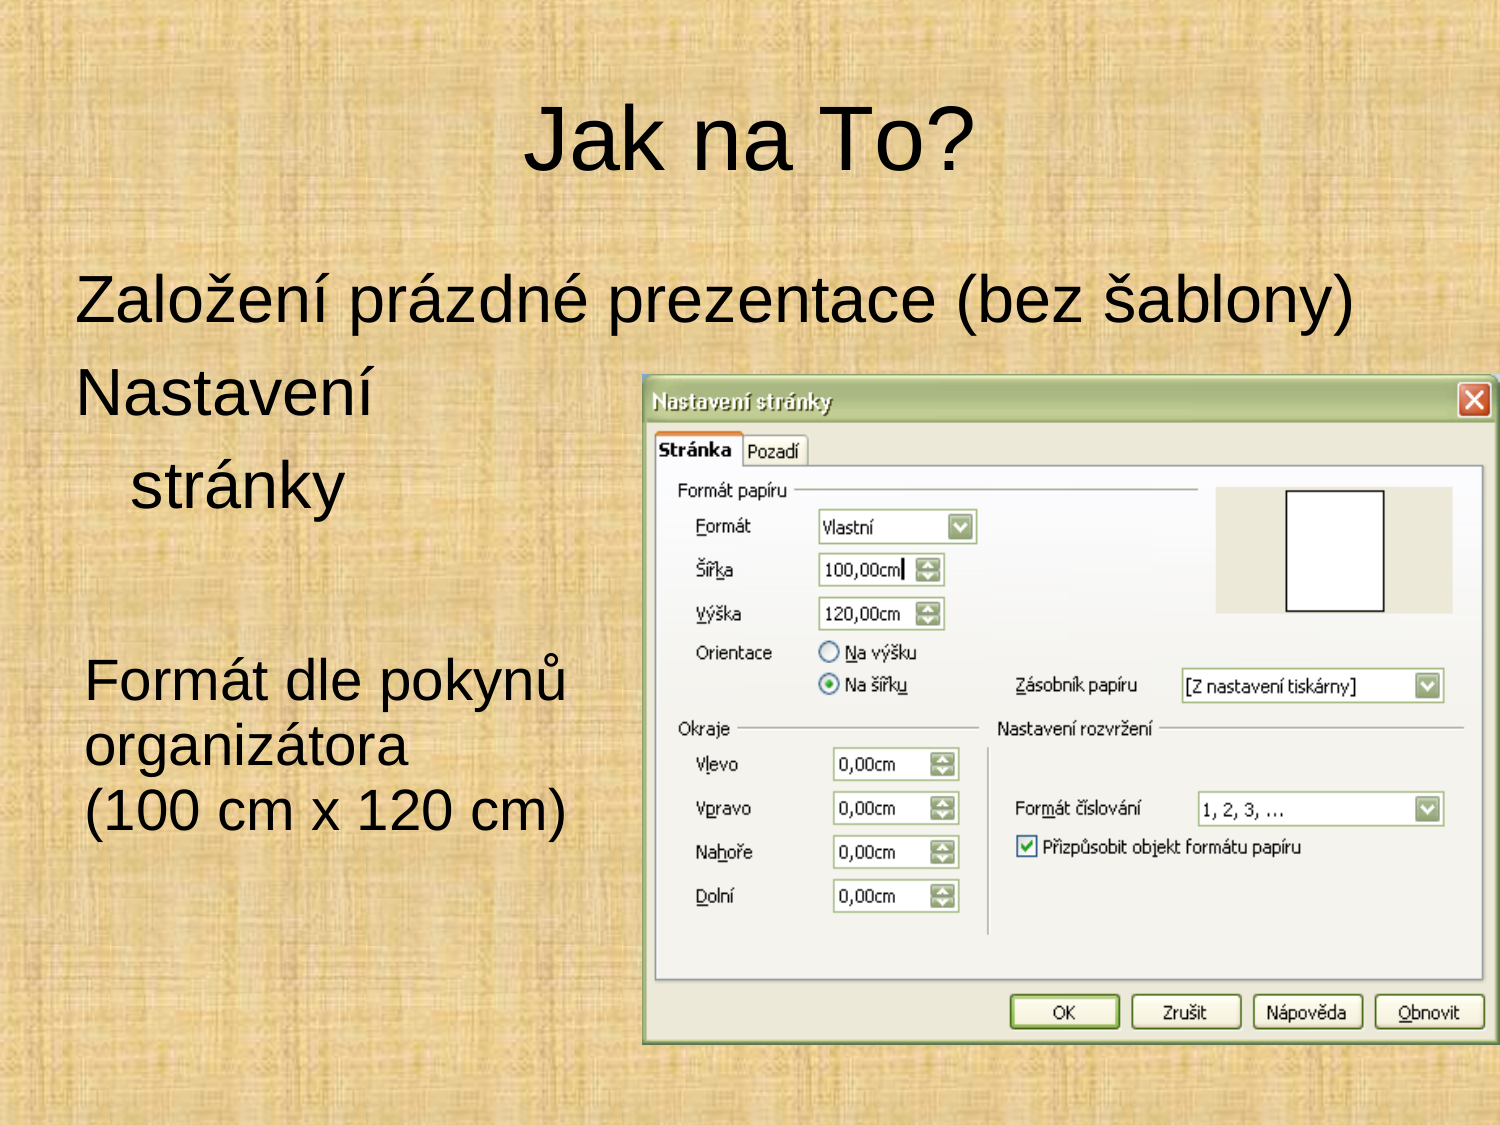

# Jak na To?
Založení prázdné prezentace (bez šablony)
Nastavení
 stránky
Formát dle pokynů
organizátora
(100 cm x 120 cm)